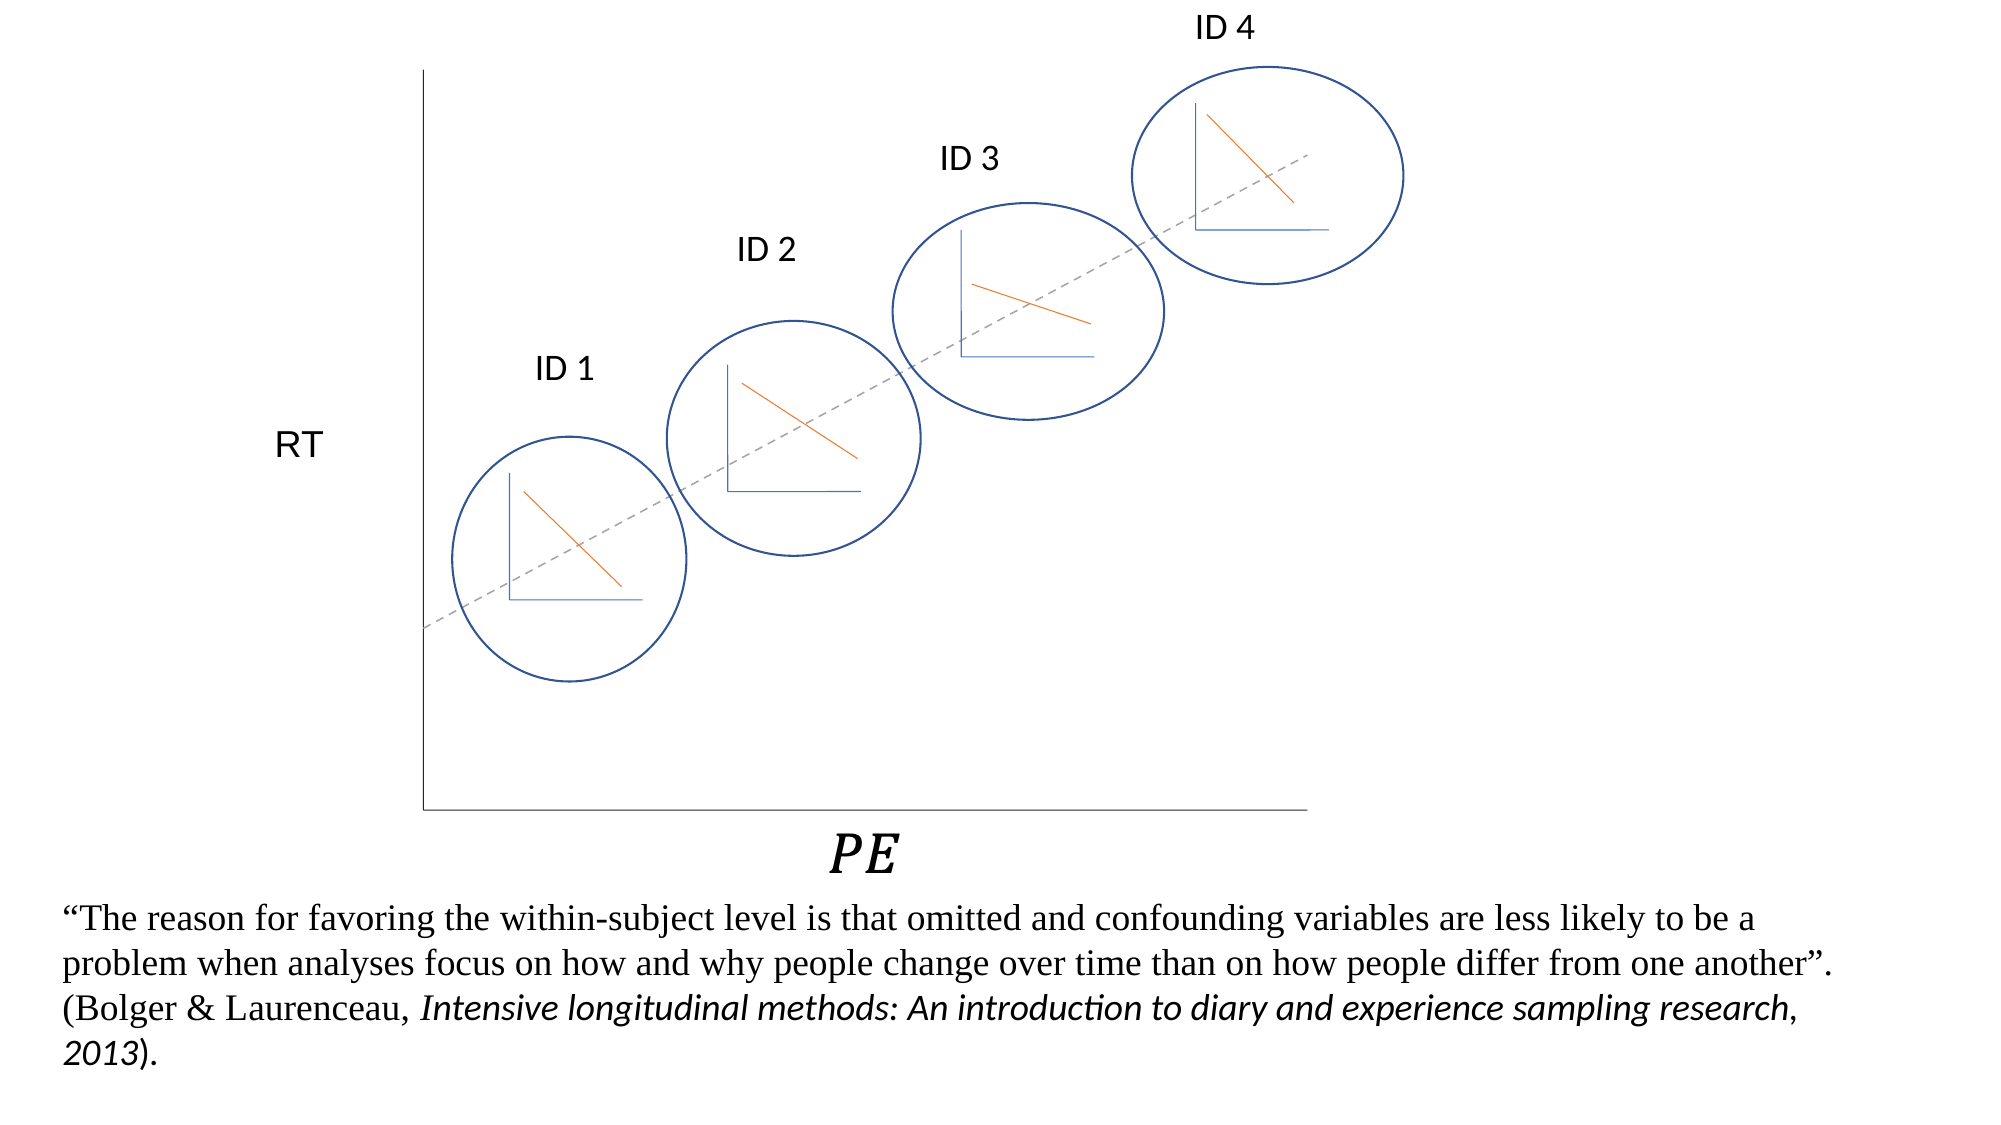

ID 4
ID 3
ID 2
ID 1
RT
“The reason for favoring the within-subject level is that omitted and confounding variables are less likely to be a problem when analyses focus on how and why people change over time than on how people differ from one another”.
(Bolger & Laurenceau, Intensive longitudinal methods: An introduction to diary and experience sampling research, 2013).